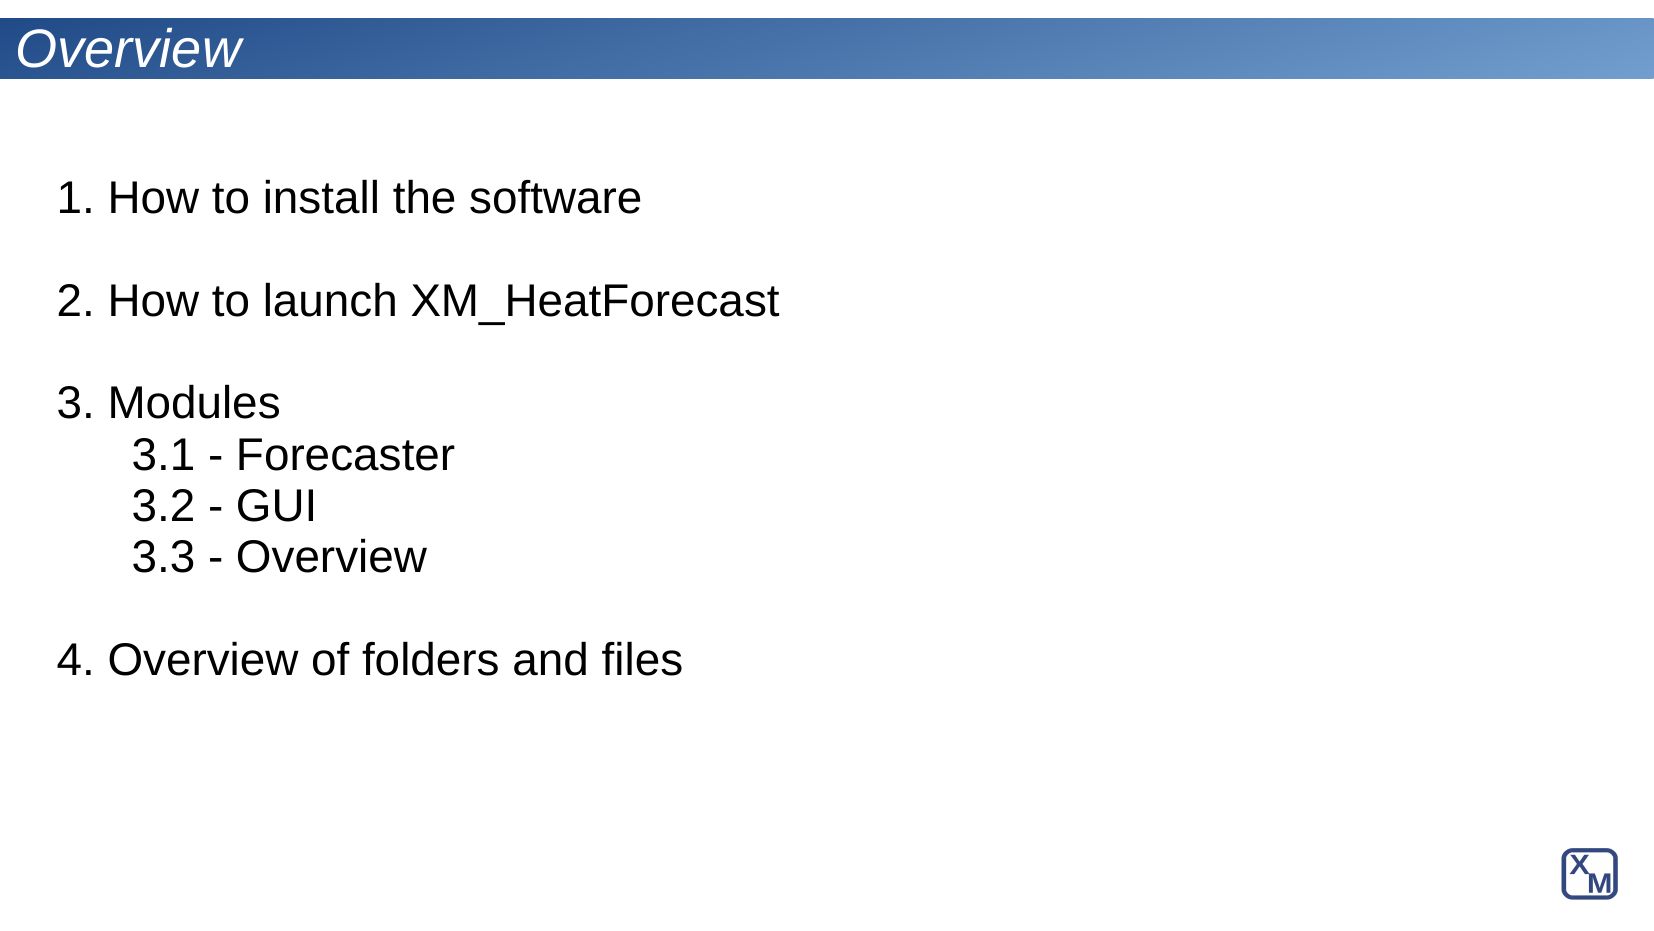

# Overview
1. How to install the software
2. How to launch XM_HeatForecast
3. Modules
	3.1 - Forecaster
	3.2 - GUI
	3.3 - Overview
4. Overview of folders and files